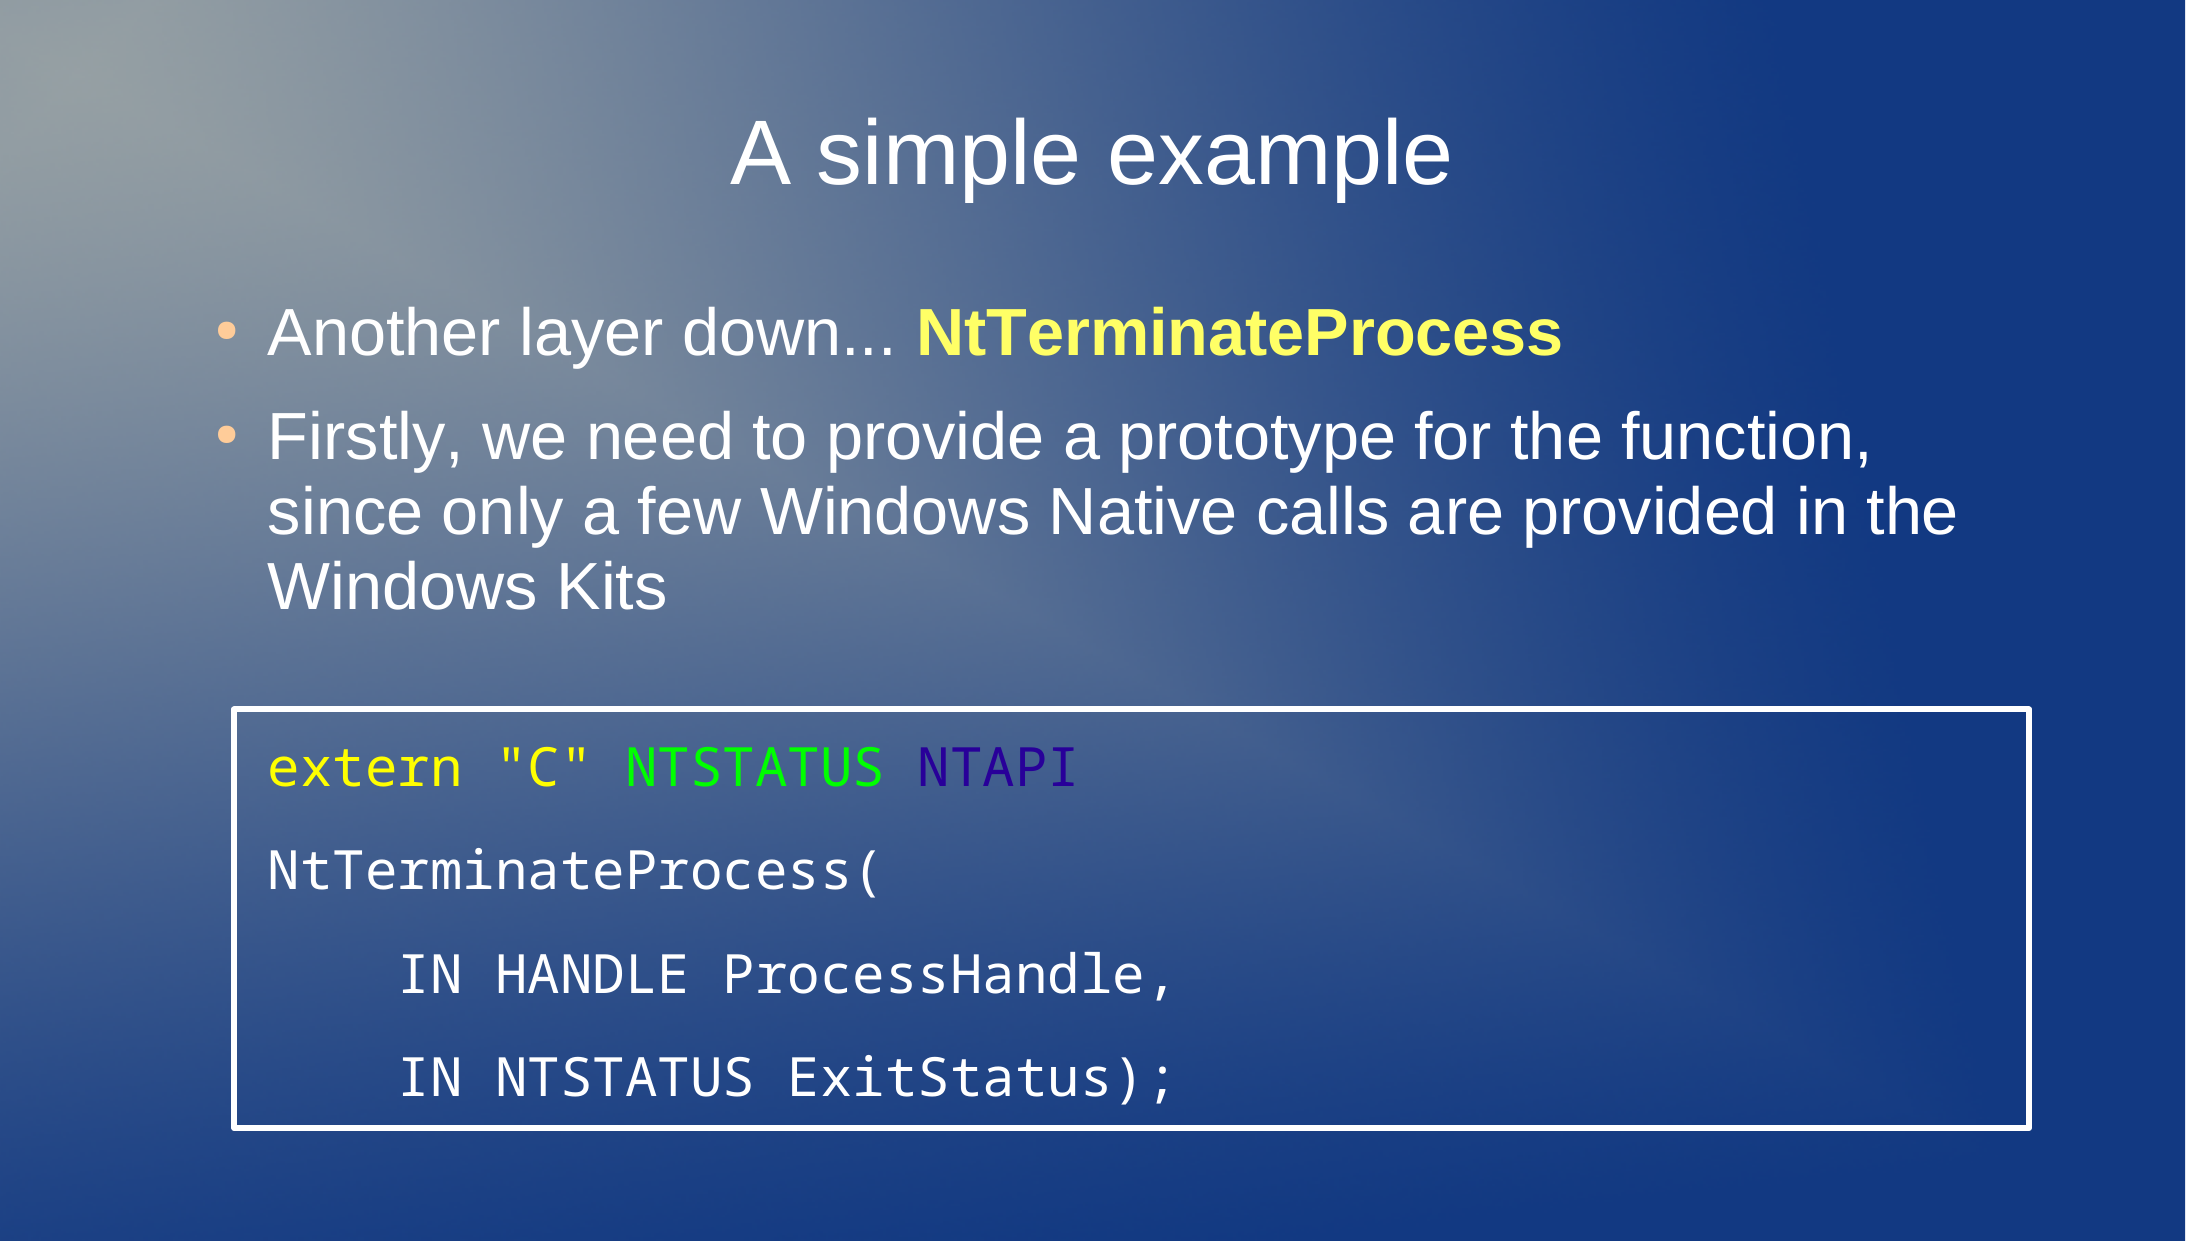

# A simple example
Another layer down... NtTerminateProcess
Firstly, we need to provide a prototype for the function, since only a few Windows Native calls are provided in the Windows Kits
extern "C" NTSTATUS NTAPI
NtTerminateProcess(
 IN HANDLE ProcessHandle,
 IN NTSTATUS ExitStatus);